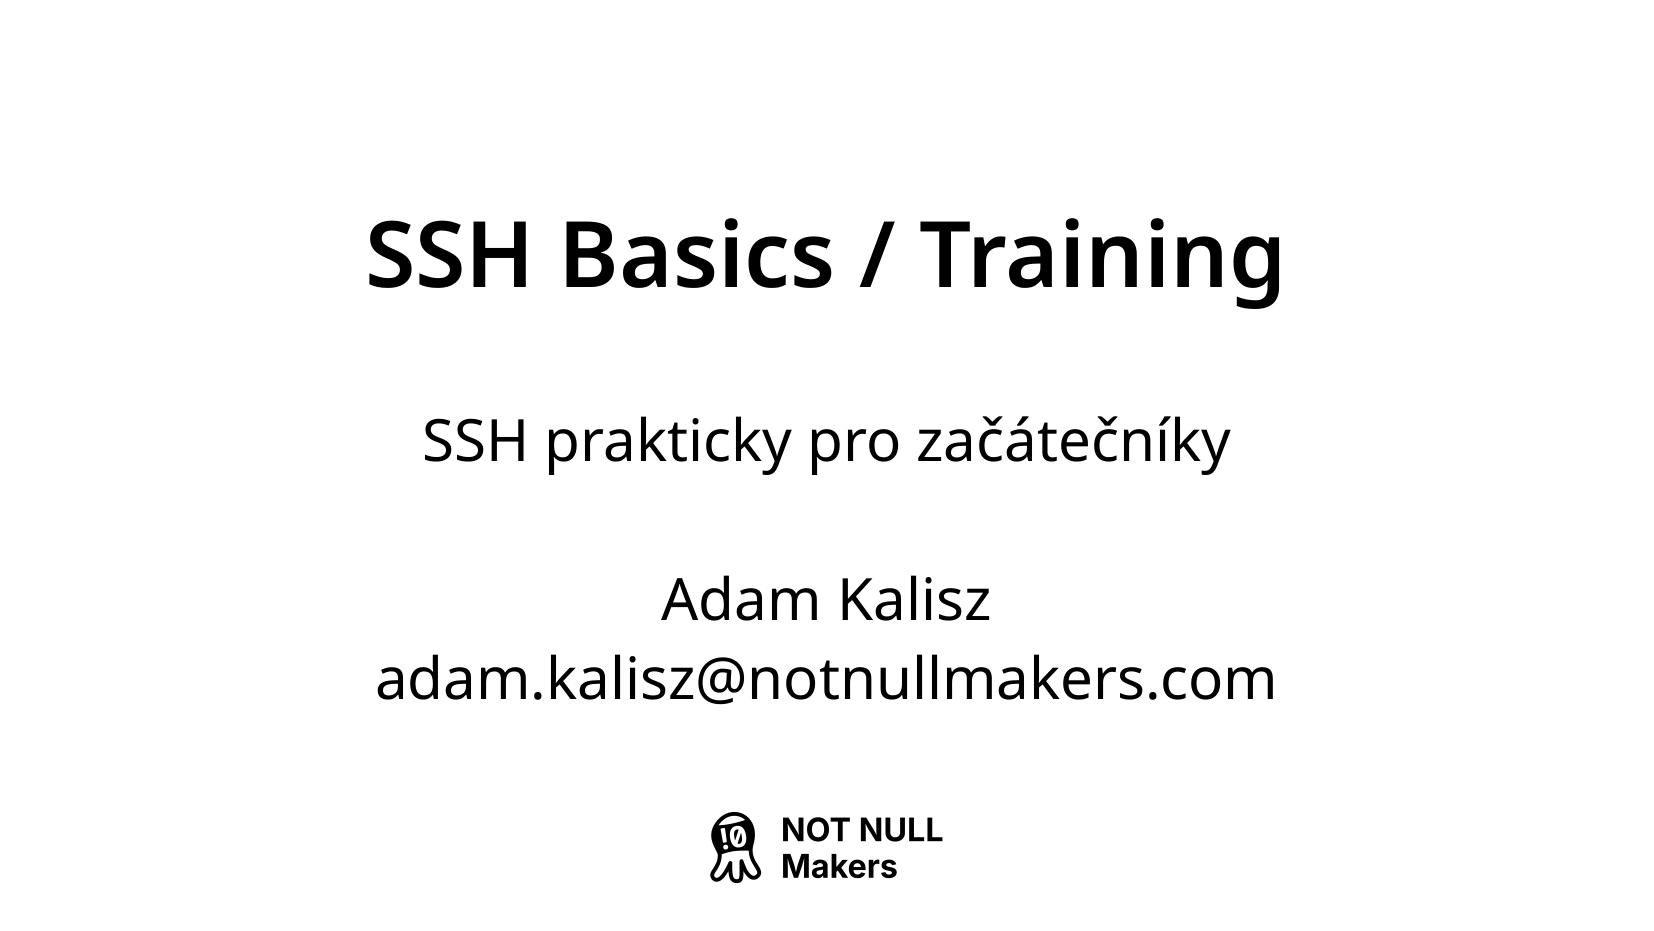

# SSH Basics / Training
SSH prakticky pro začátečníky
Adam Kalisz
adam.kalisz@notnullmakers.com